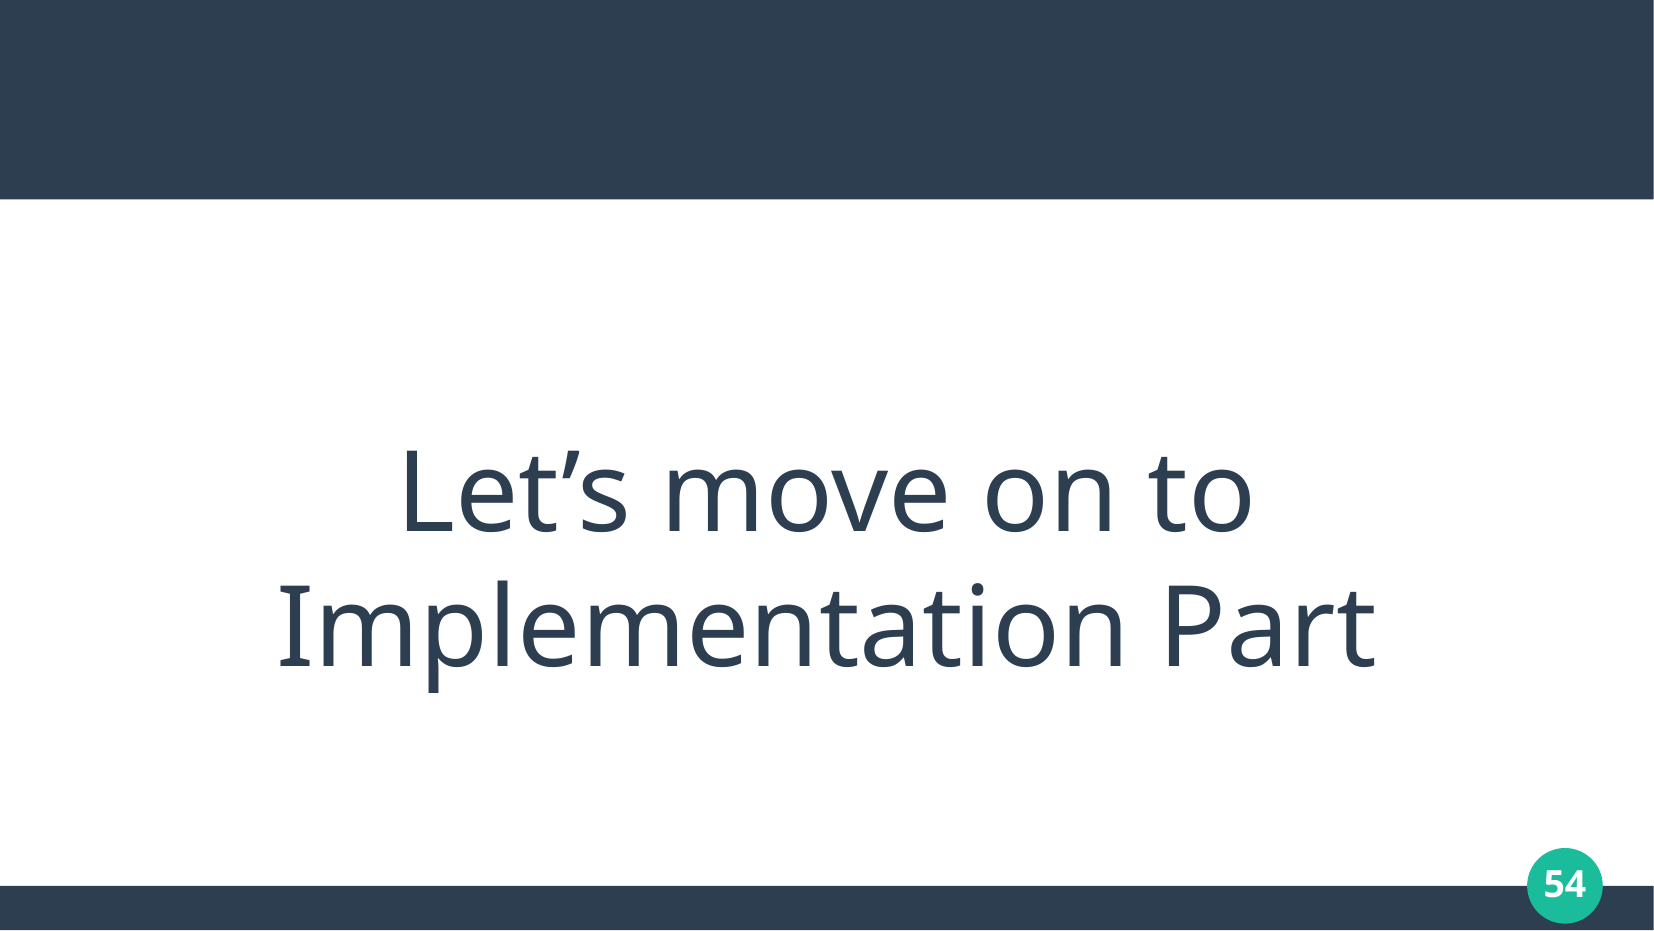

#
Let’s move on to Implementation Part